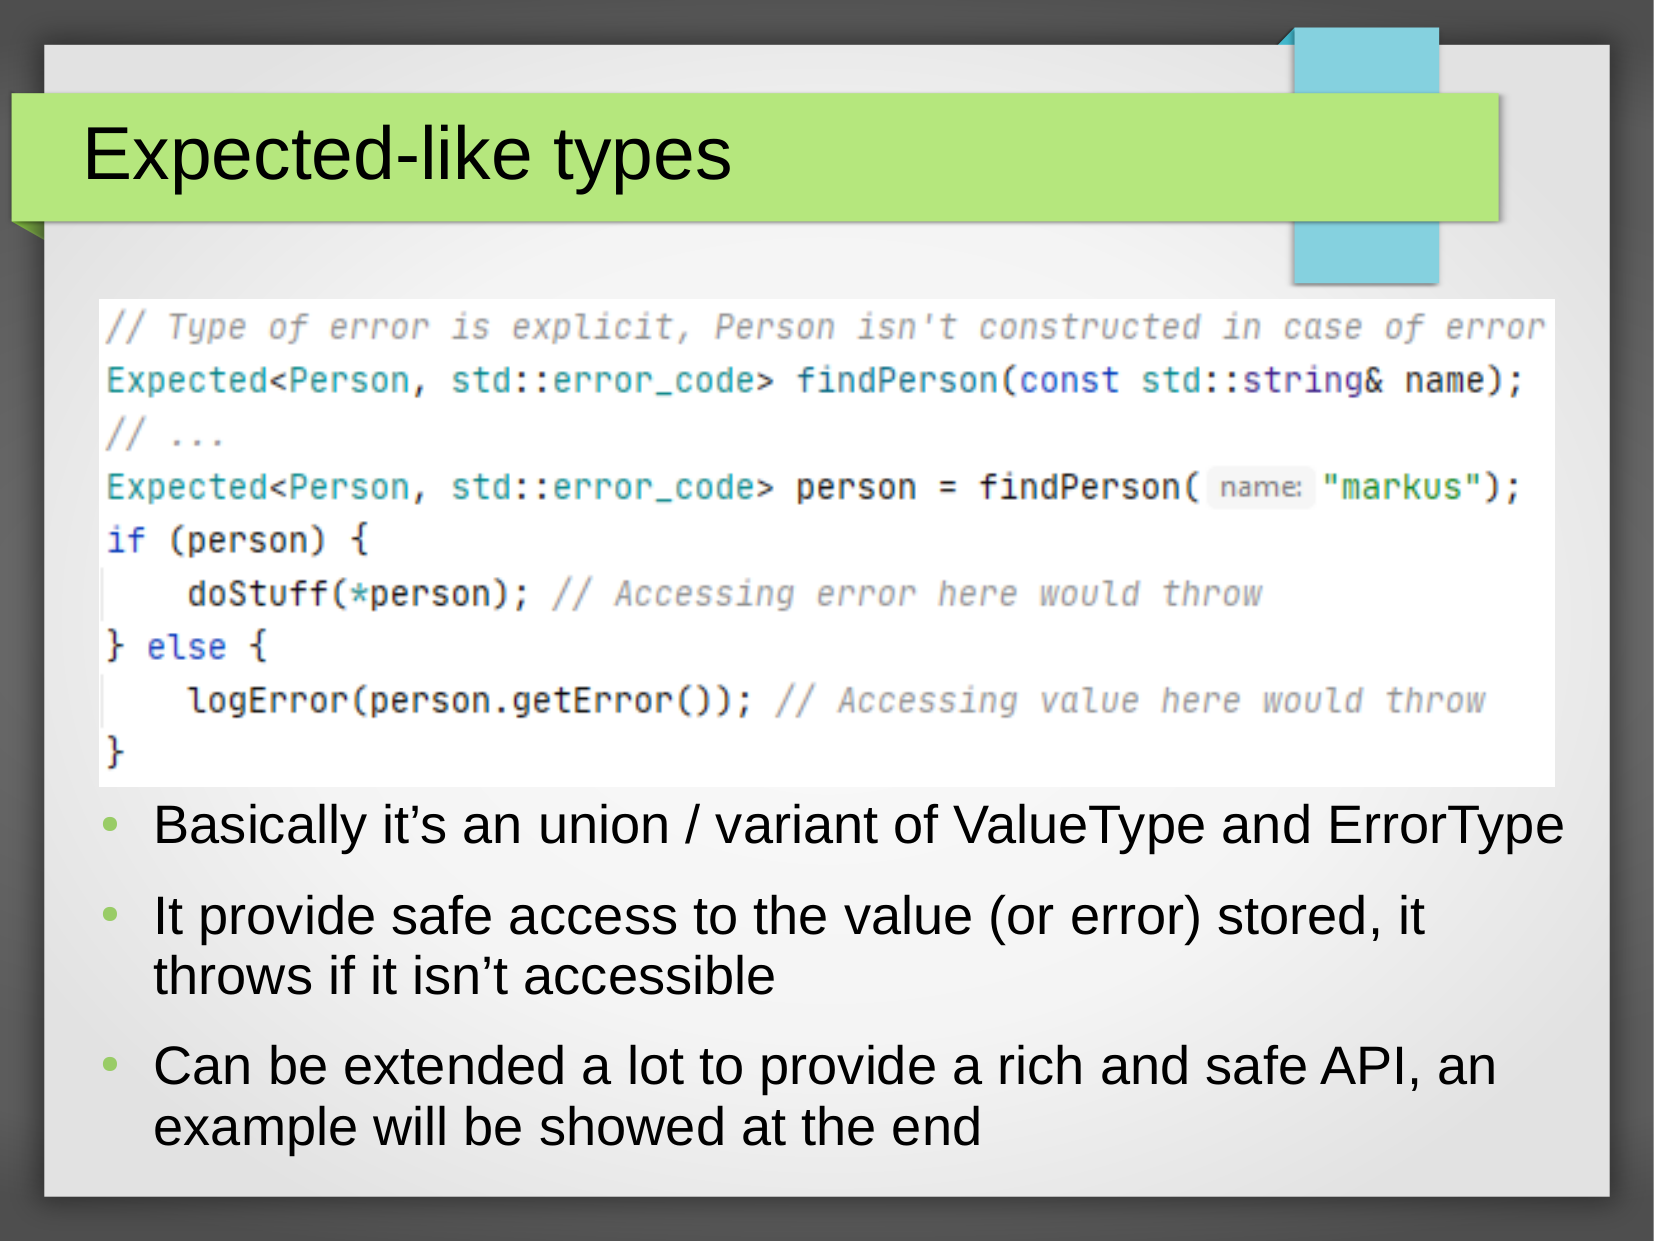

# Expected-like types
Basically it’s an union / variant of ValueType and ErrorType
It provide safe access to the value (or error) stored, it throws if it isn’t accessible
Can be extended a lot to provide a rich and safe API, an example will be showed at the end